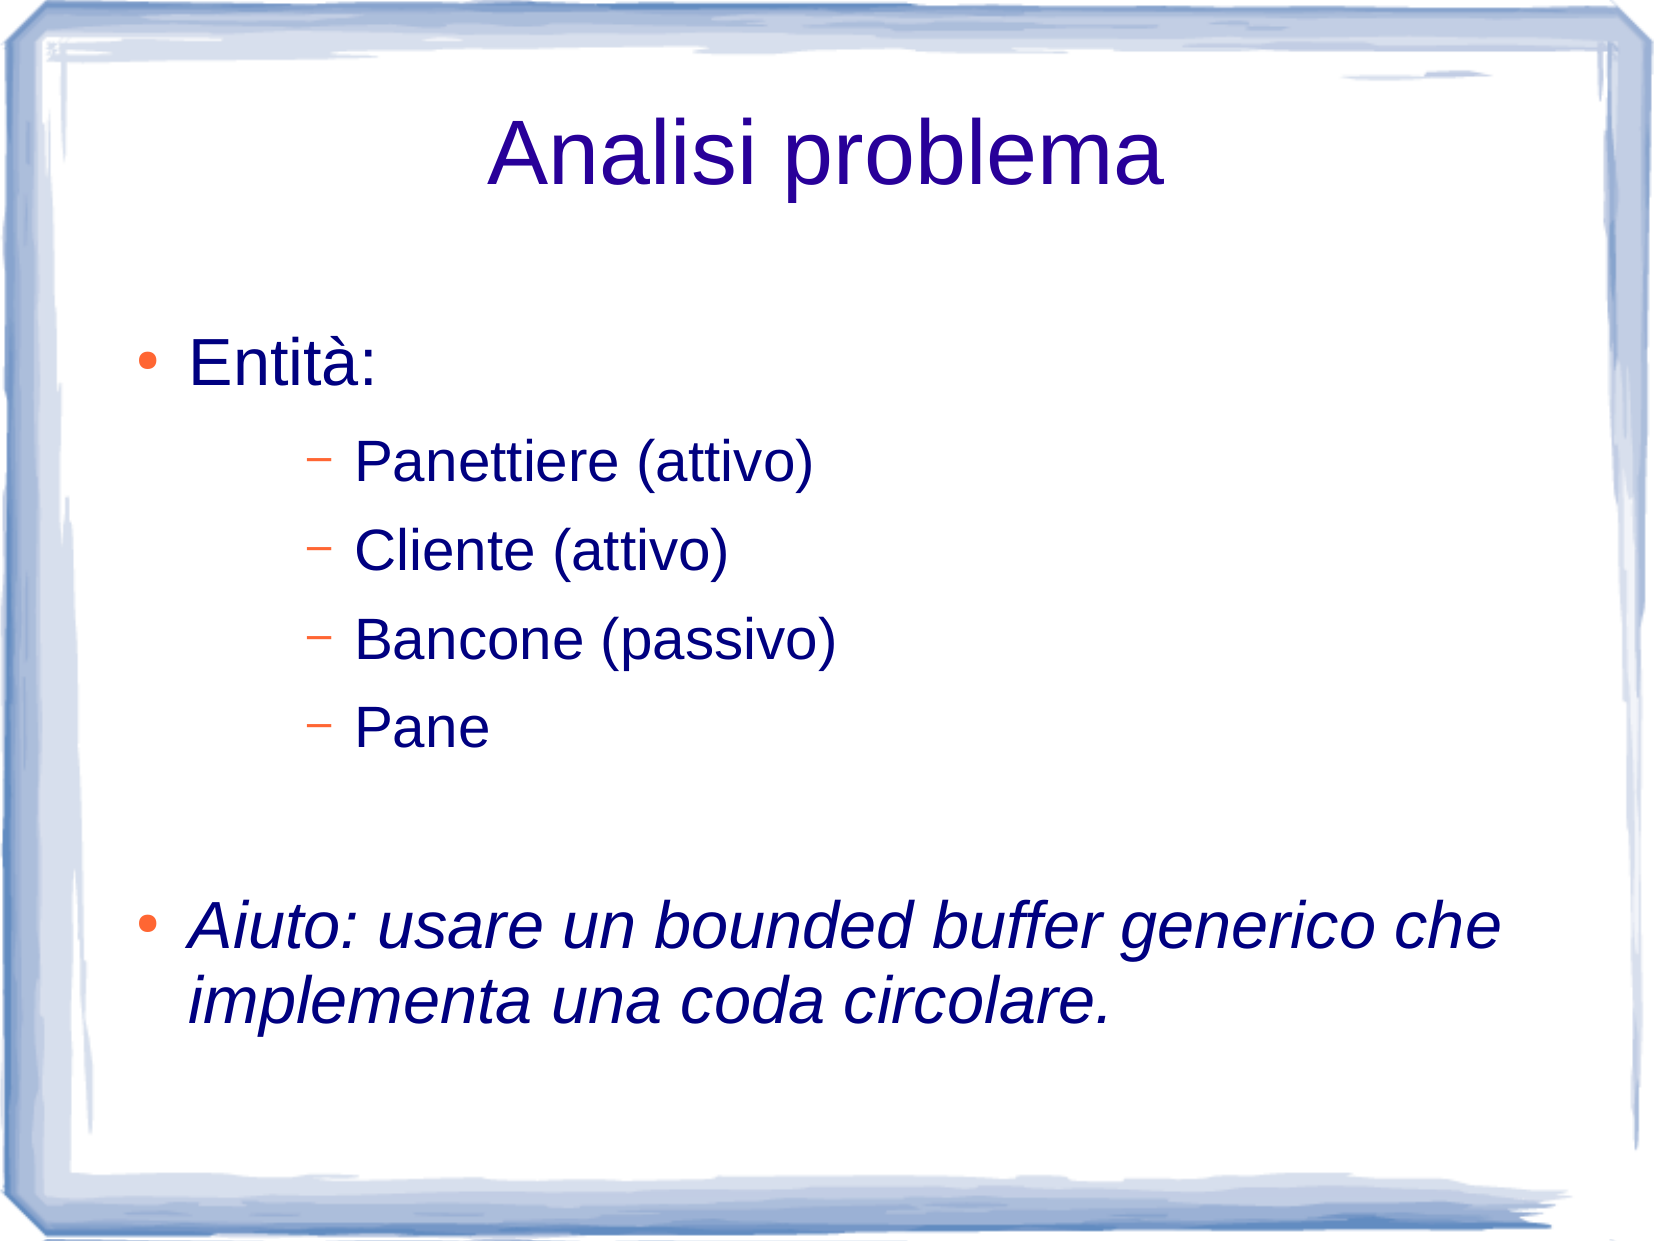

# Analisi problema
Entità:
Panettiere (attivo)
Cliente (attivo)
Bancone (passivo)
Pane
Aiuto: usare un bounded buffer generico che implementa una coda circolare.